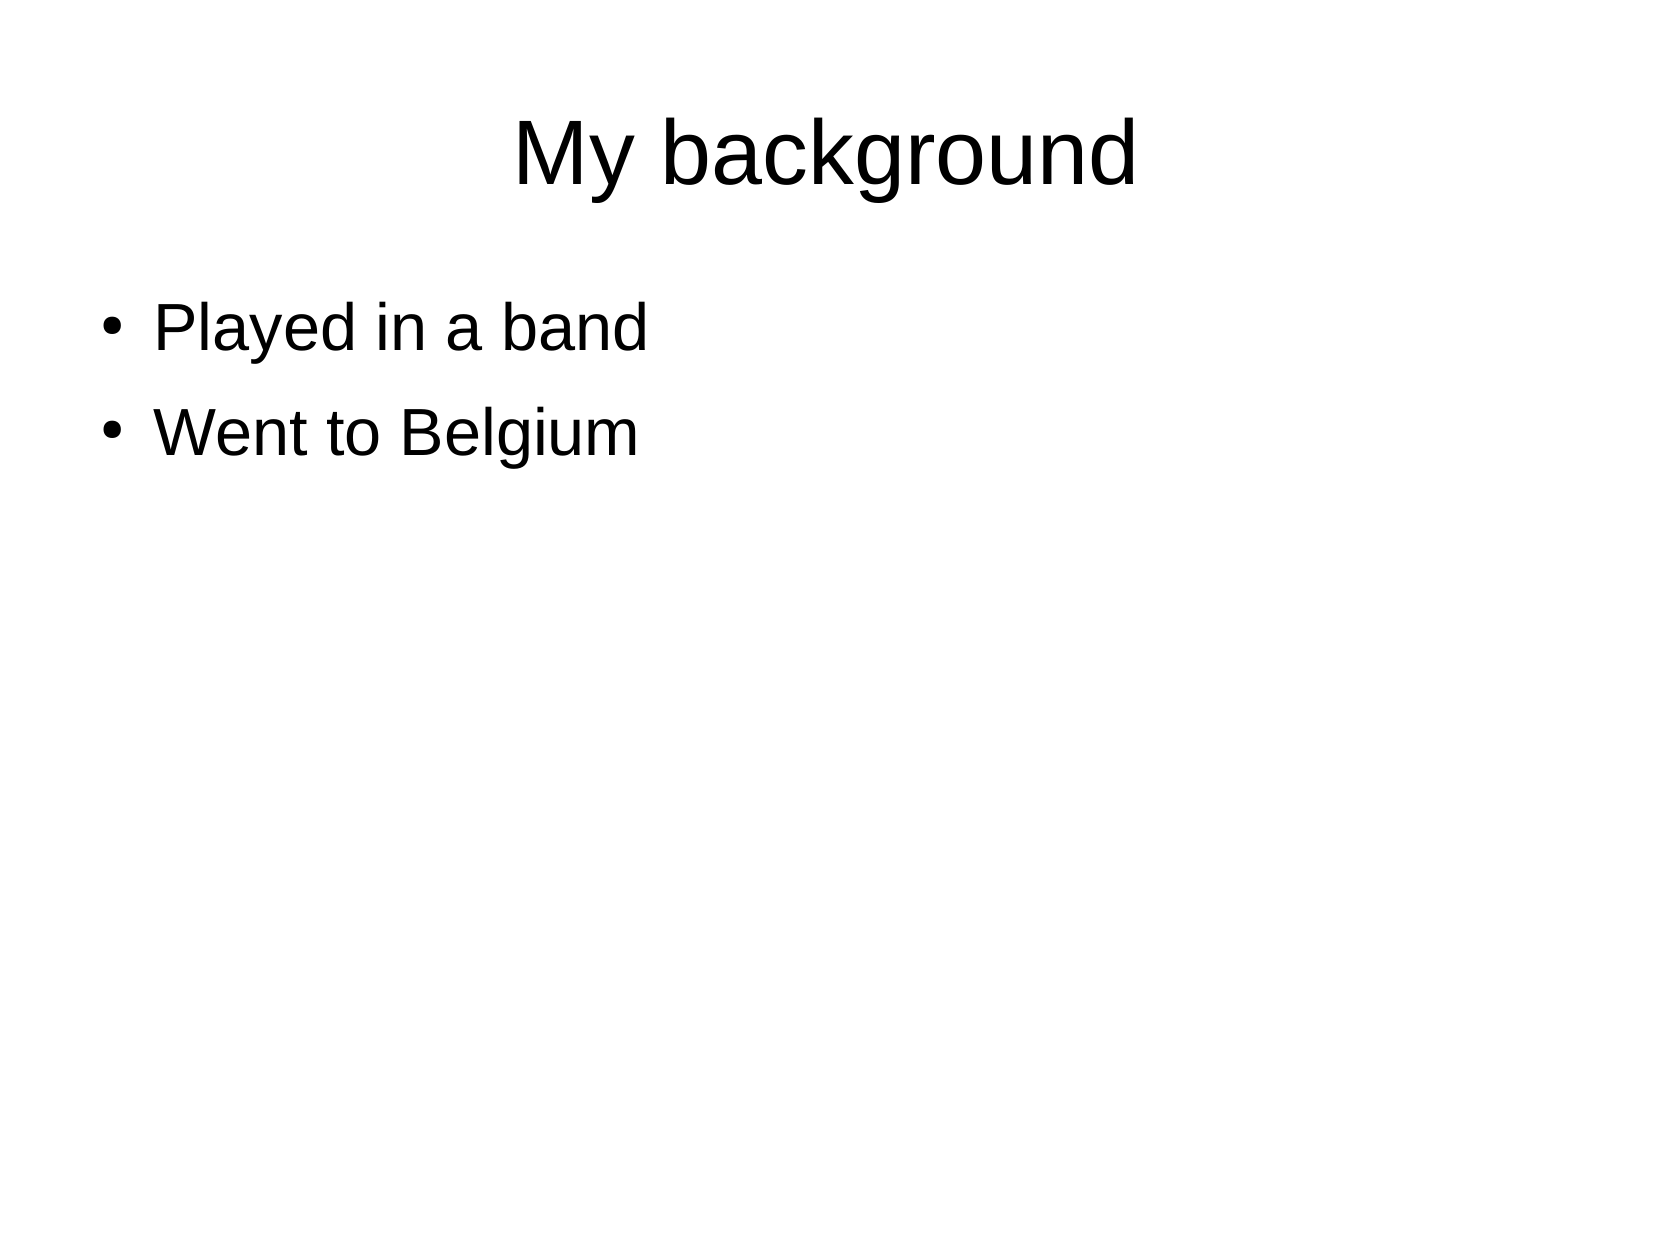

# My background
Played in a band
Went to Belgium